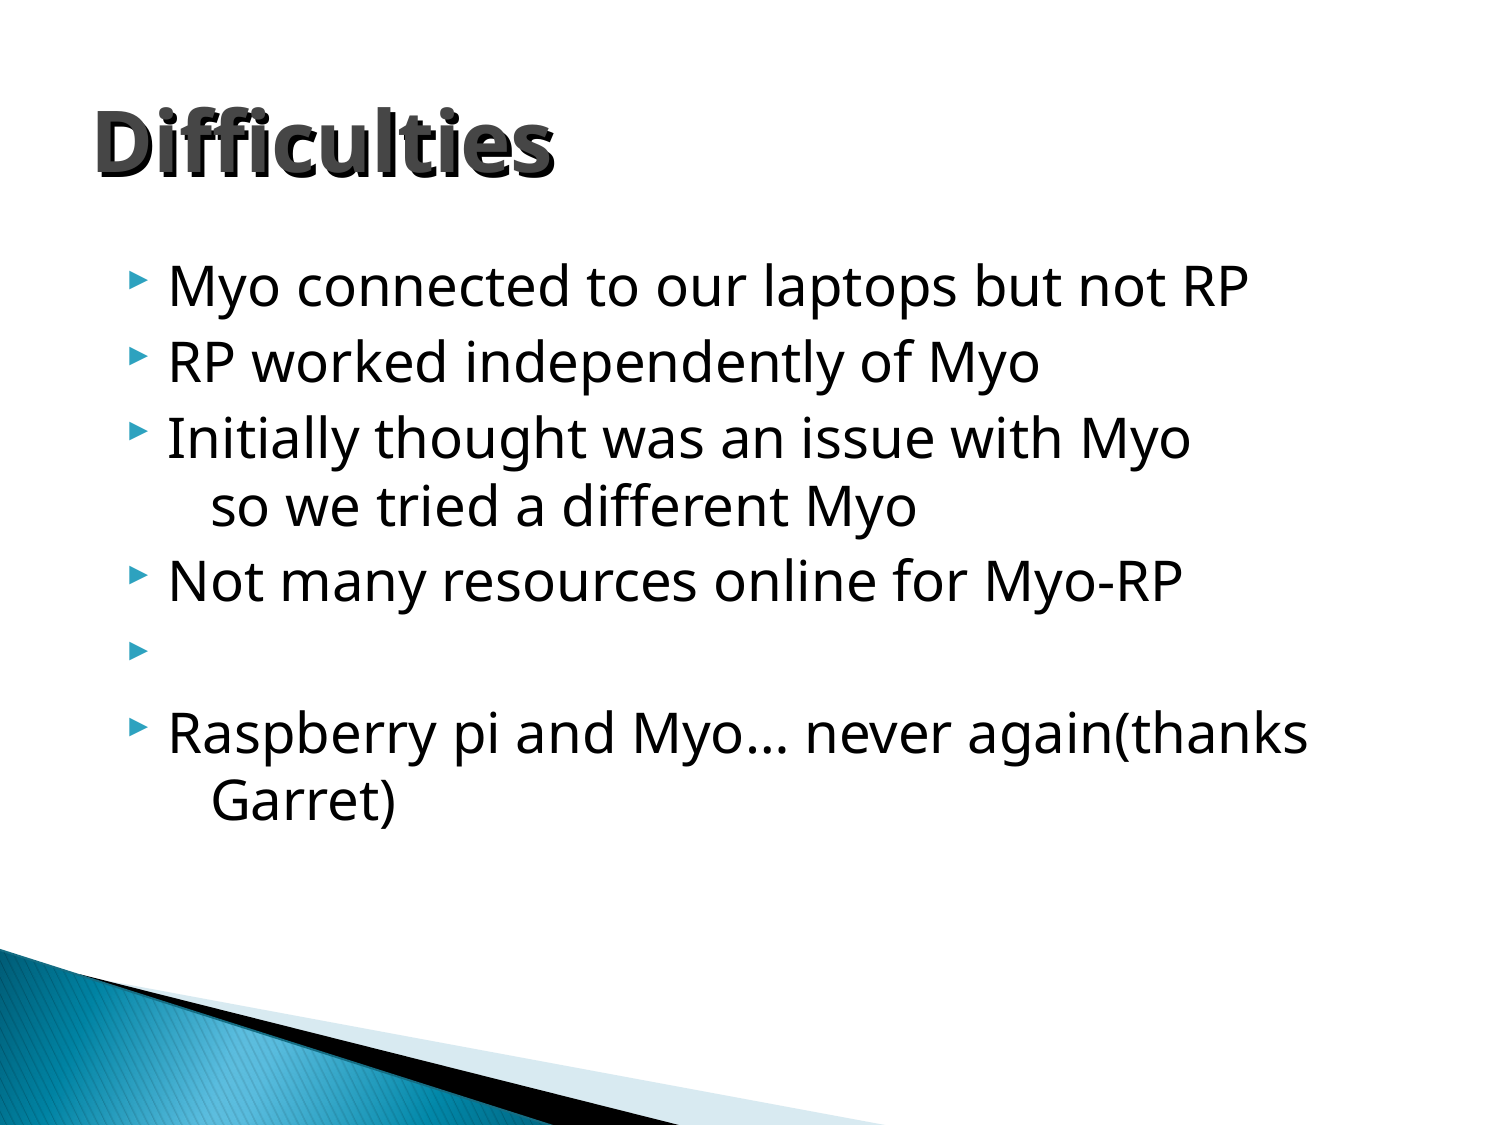

Difficulties
# Myo connected to our laptops but not RP
RP worked independently of Myo
Initially thought was an issue with Myo
so we tried a different Myo
Not many resources online for Myo-RP
Raspberry pi and Myo… never again(thanks Garret)